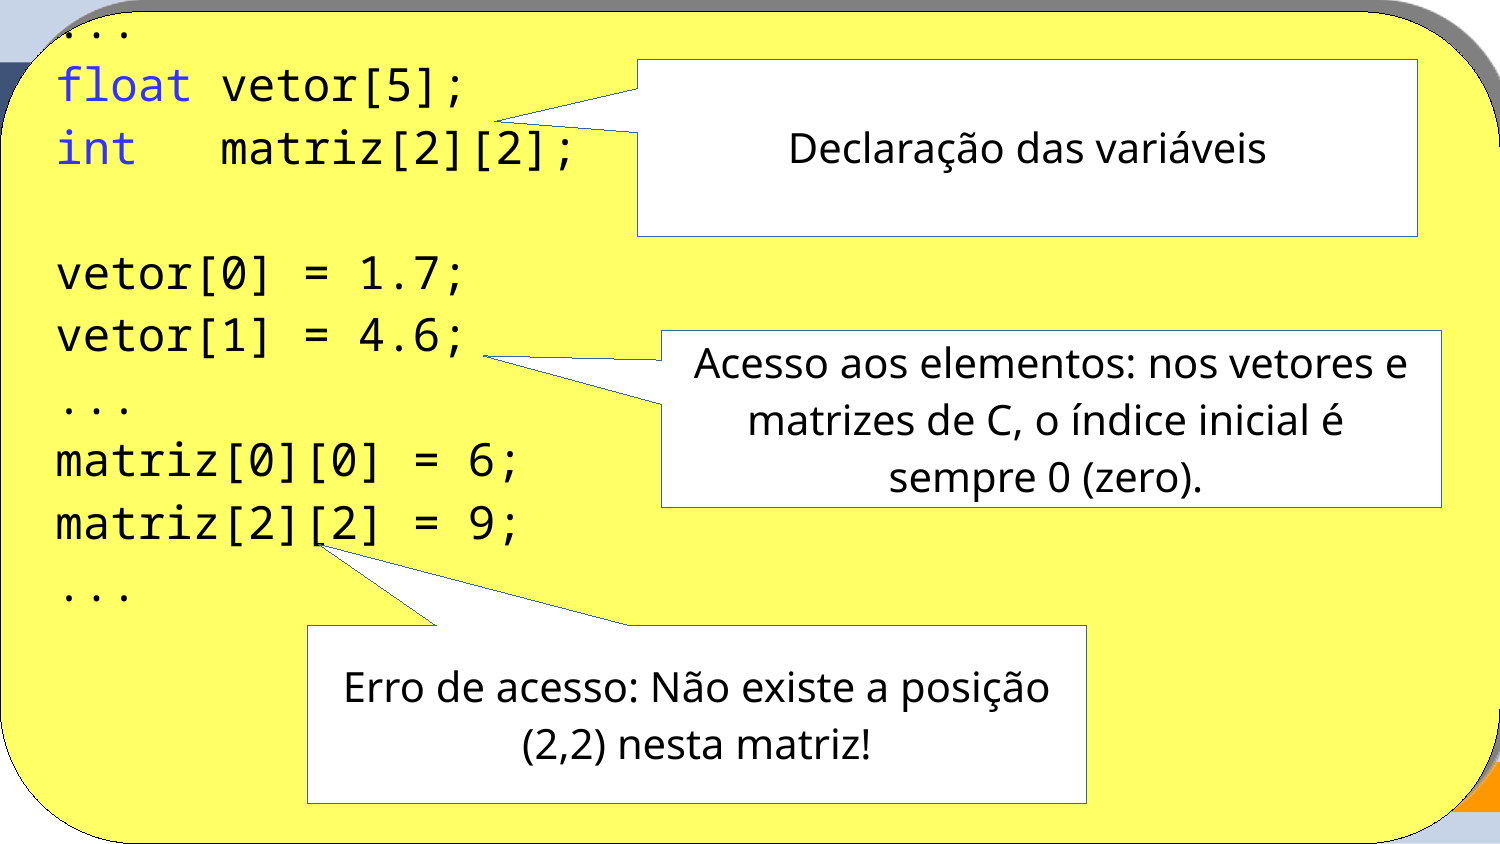

...
float vetor[5];
int matriz[2][2];
vetor[0] = 1.7;
vetor[1] = 4.6;
...
matriz[0][0] = 6;
matriz[2][2] = 9;
...
Declaração das variáveis
Acesso aos elementos: nos vetores e
matrizes de C, o índice inicial é
sempre 0 (zero).
Erro de acesso: Não existe a posição
(2,2) nesta matriz!